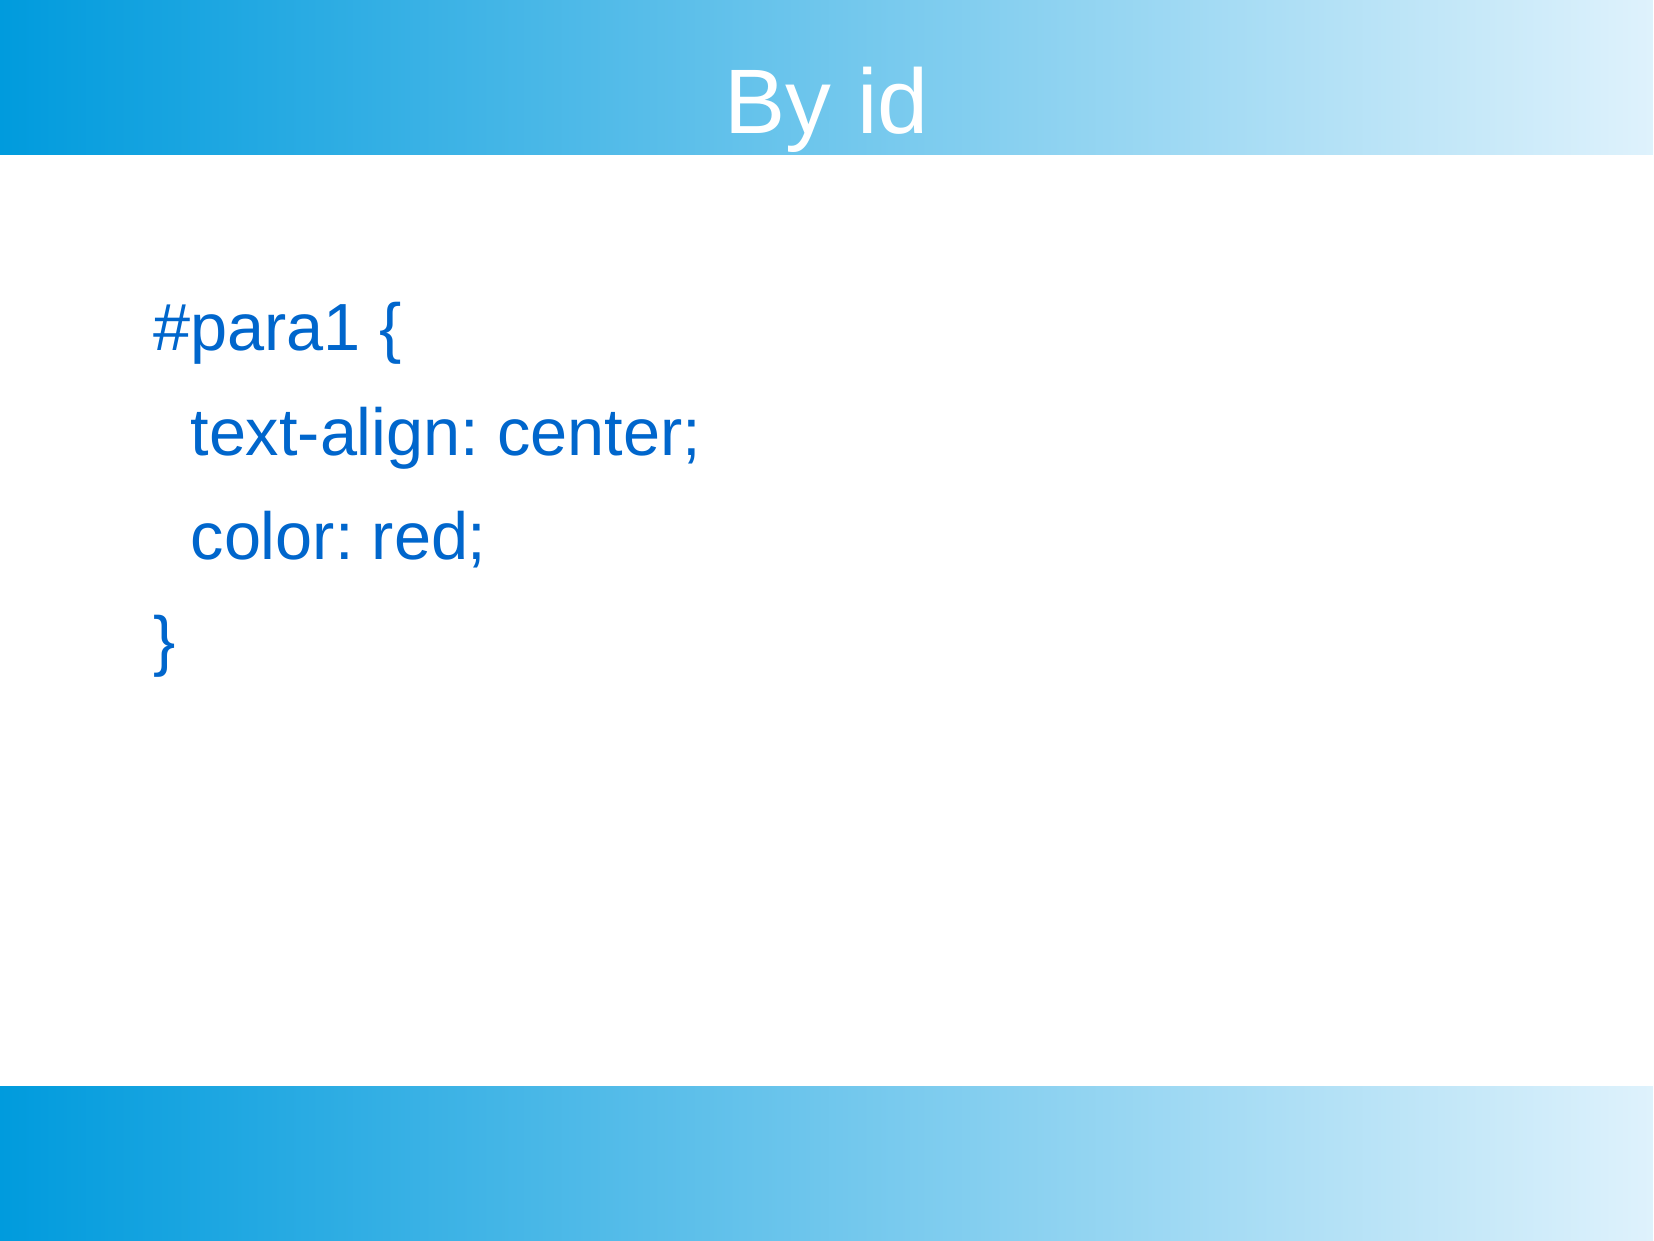

# By id
#para1 {
 text-align: center;
 color: red;
}